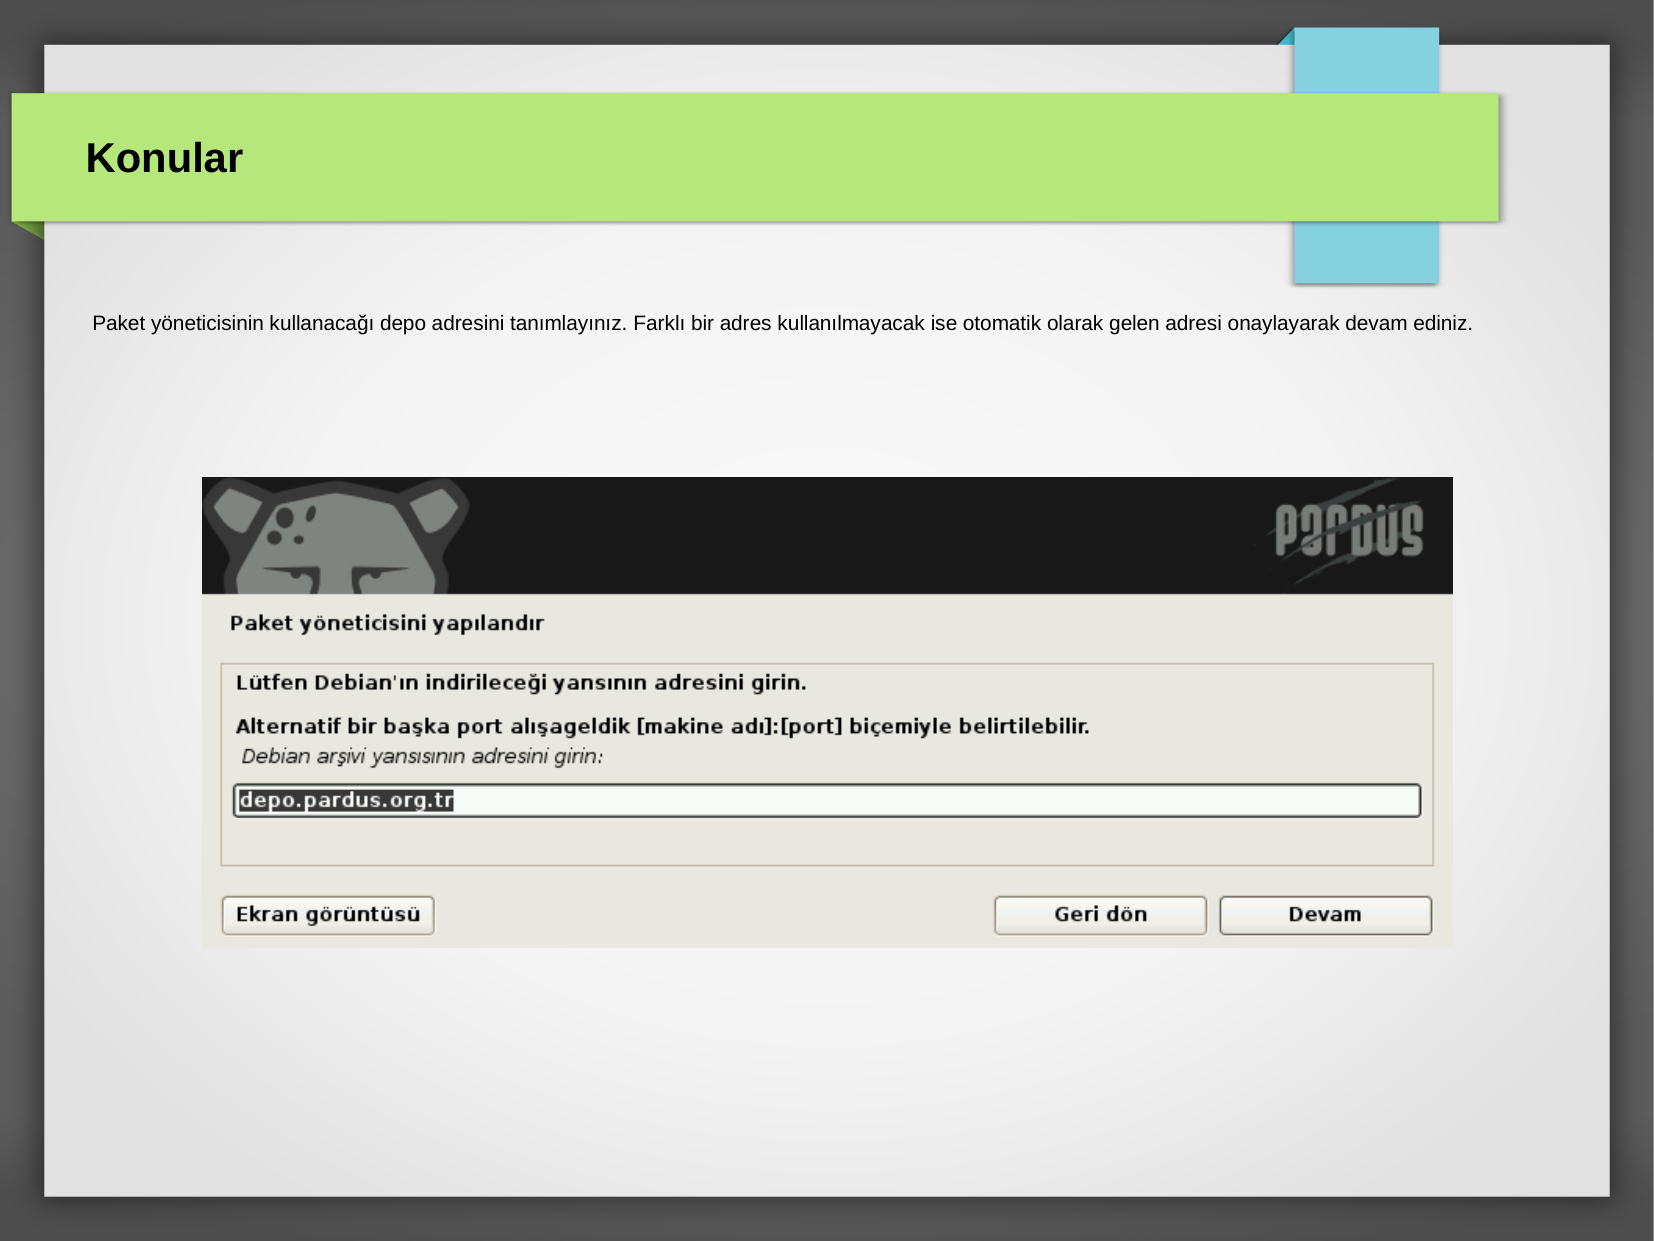

Konular
Paket yöneticisinin kullanacağı depo adresini tanımlayınız. Farklı bir adres kullanılmayacak ise otomatik olarak gelen adresi onaylayarak devam ediniz.